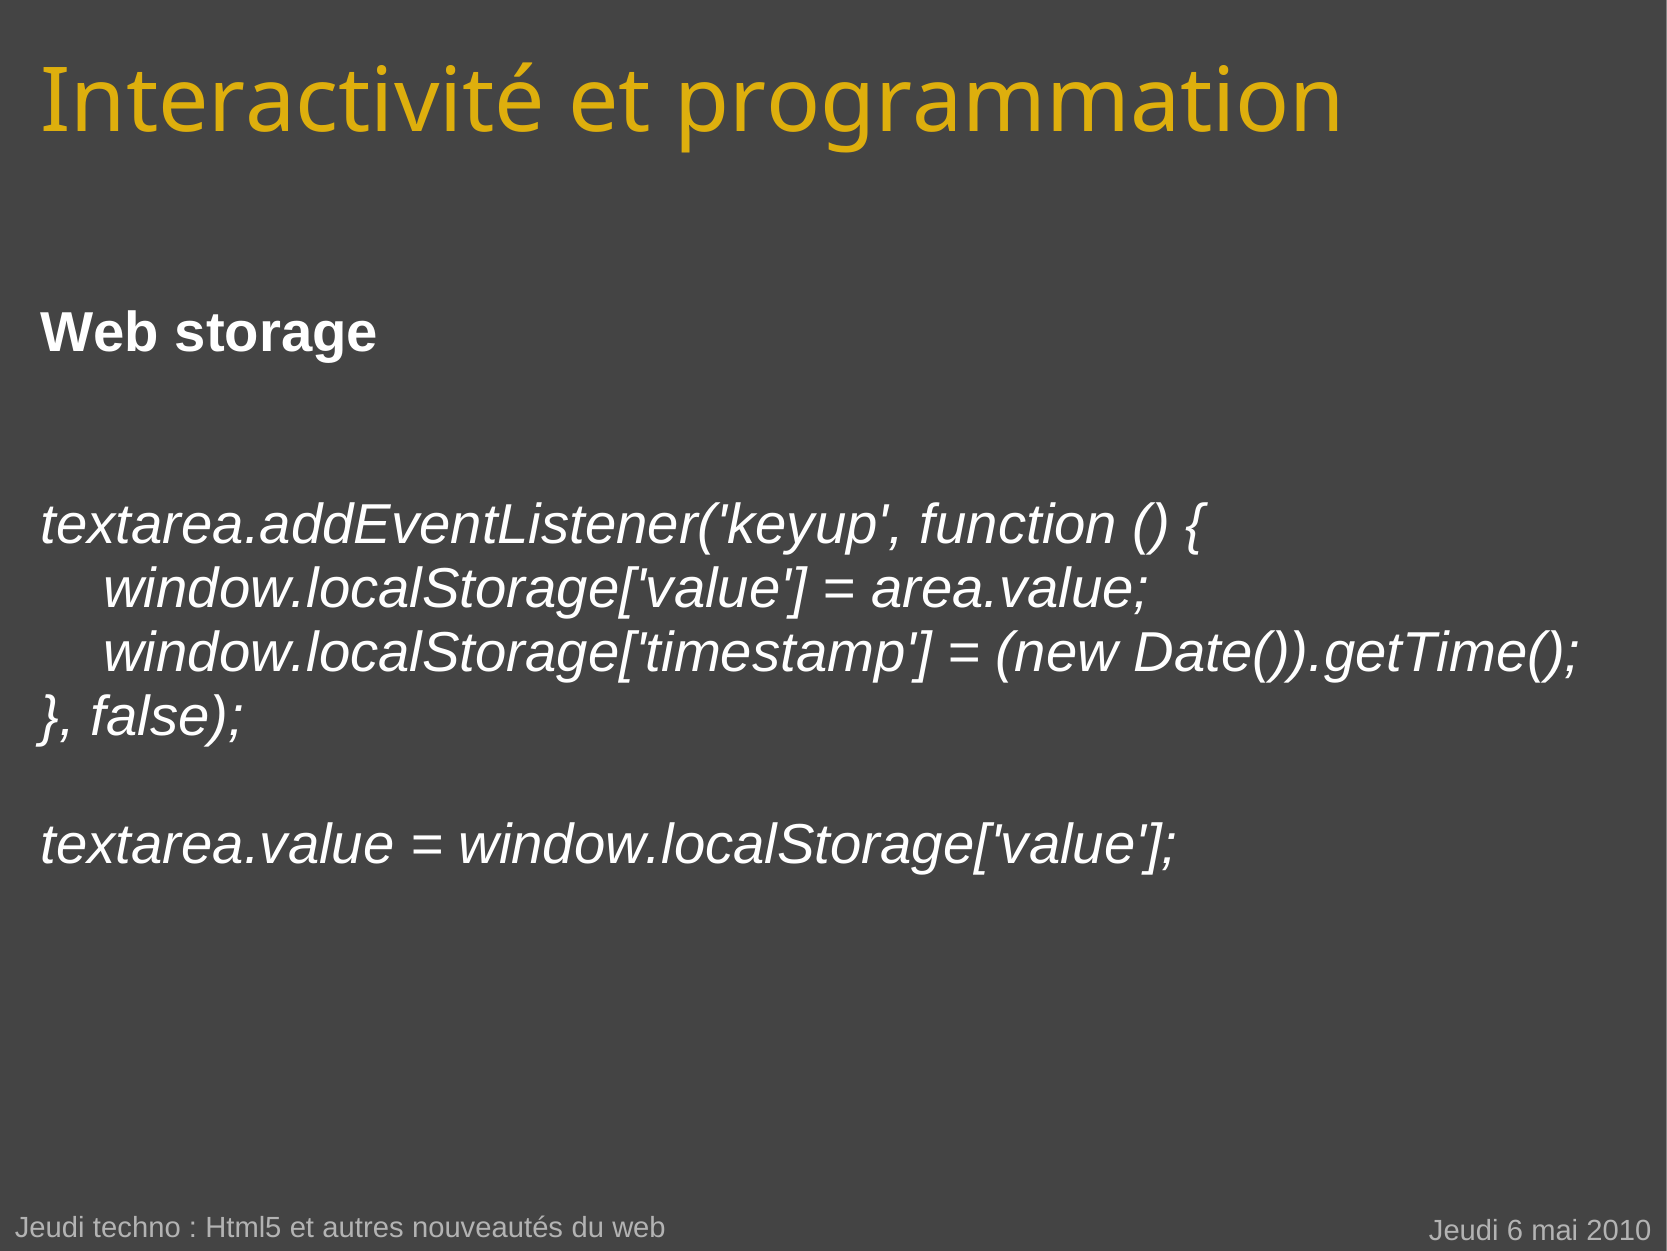

# Interactivité et programmation
Web storage
textarea.addEventListener('keyup', function () {
    window.localStorage['value'] = area.value;
    window.localStorage['timestamp'] = (new Date()).getTime();
}, false);
textarea.value = window.localStorage['value'];
Jeudi techno : Html5 et autres nouveautés du web
Jeudi 6 mai 2010